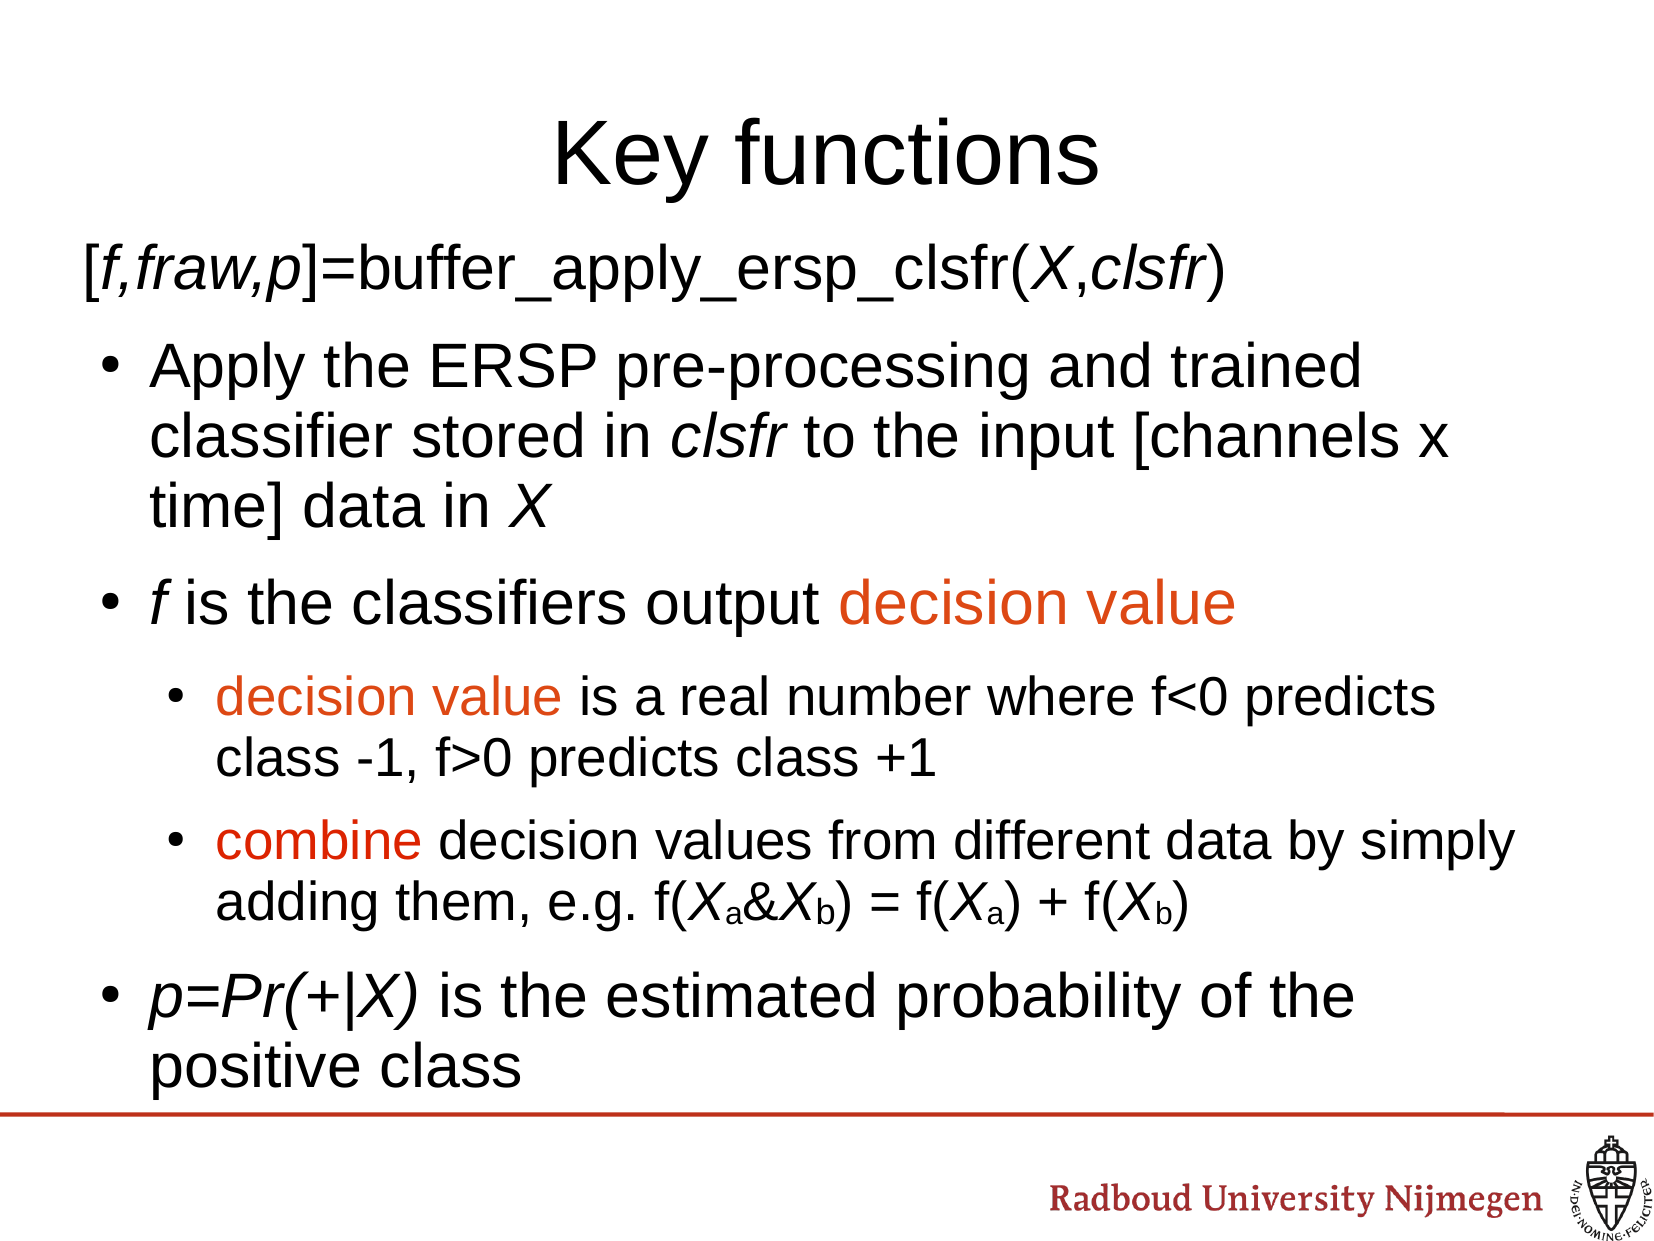

# Key functions
[f,fraw,p]=buffer_apply_ersp_clsfr(X,clsfr)
Apply the ERSP pre-processing and trained classifier stored in clsfr to the input [channels x time] data in X
f is the classifiers output decision value
decision value is a real number where f<0 predicts class -1, f>0 predicts class +1
combine decision values from different data by simply adding them, e.g. f(Xa&Xb) = f(Xa) + f(Xb)
p=Pr(+|X) is the estimated probability of the positive class